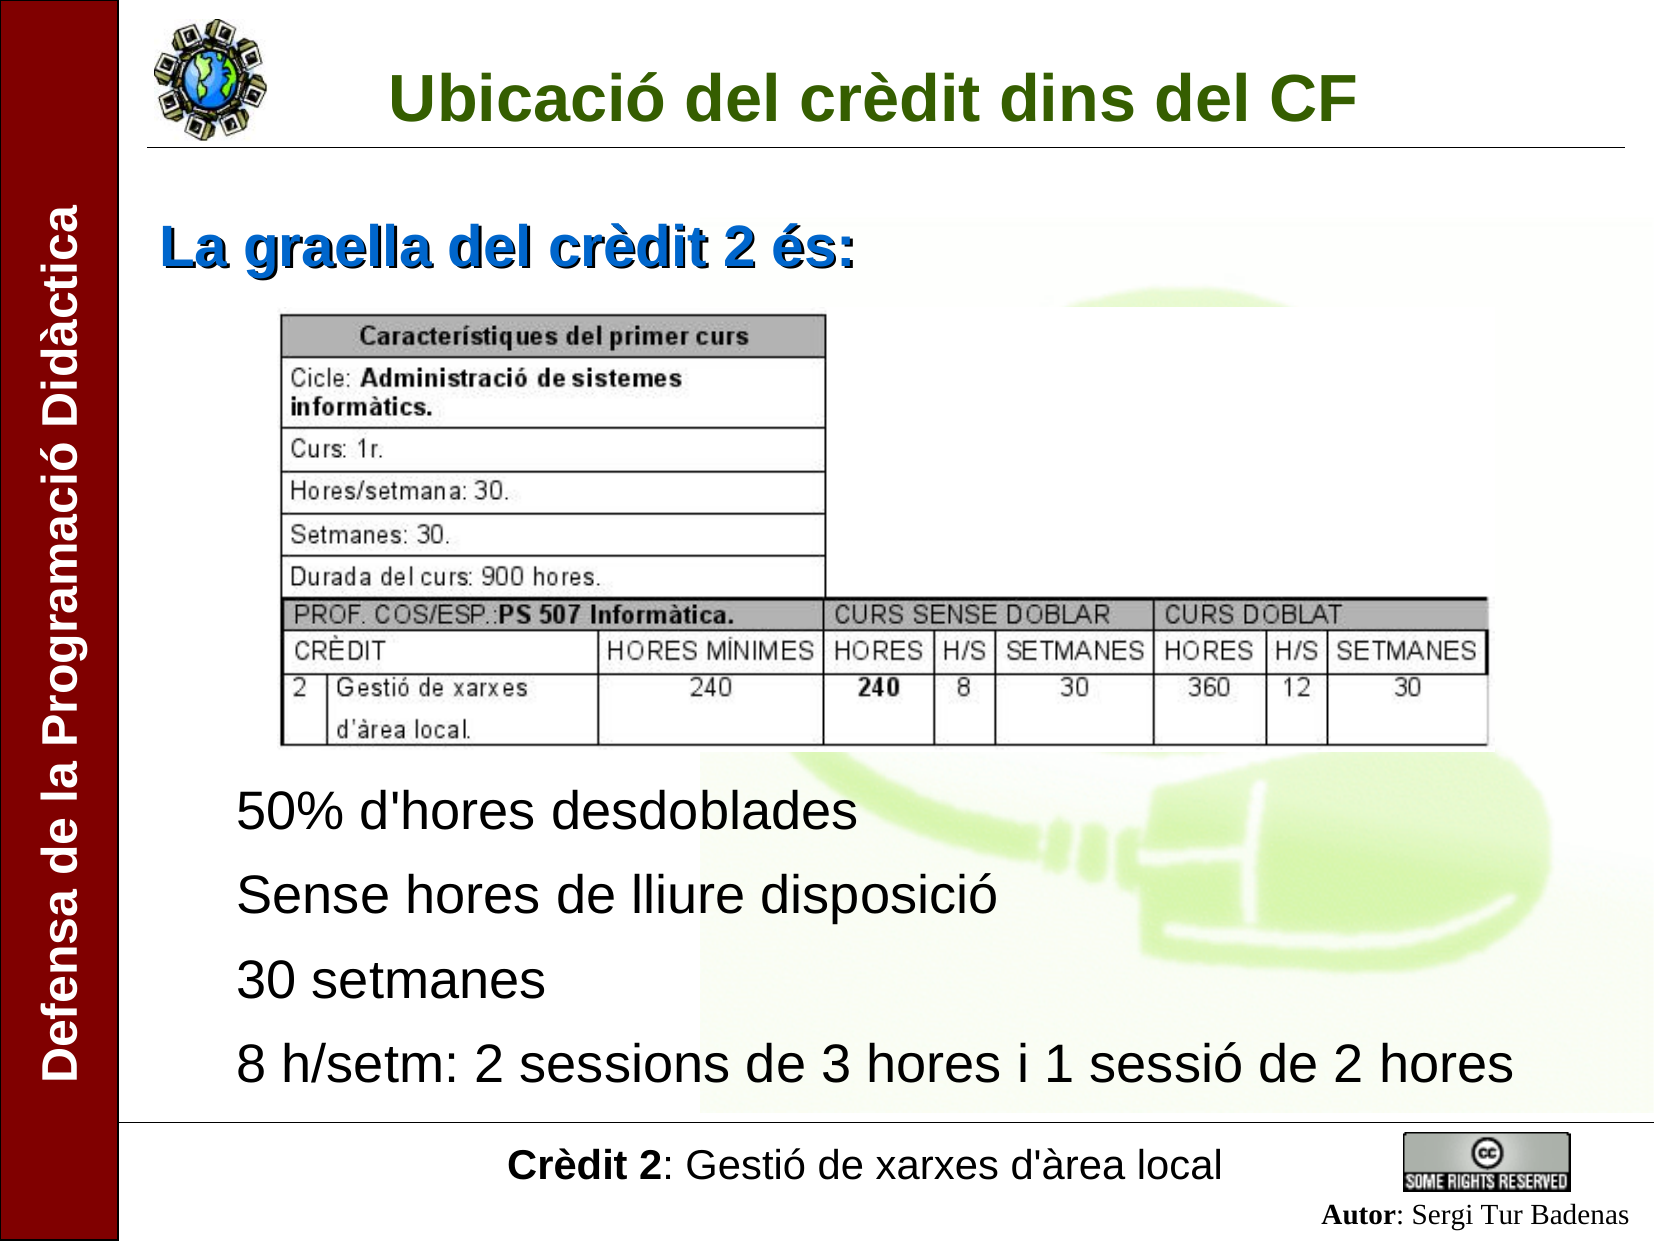

# Ubicació del crèdit dins del CF
La graella del crèdit 2 és:
50% d'hores desdoblades
Sense hores de lliure disposició
30 setmanes
8 h/setm: 2 sessions de 3 hores i 1 sessió de 2 hores